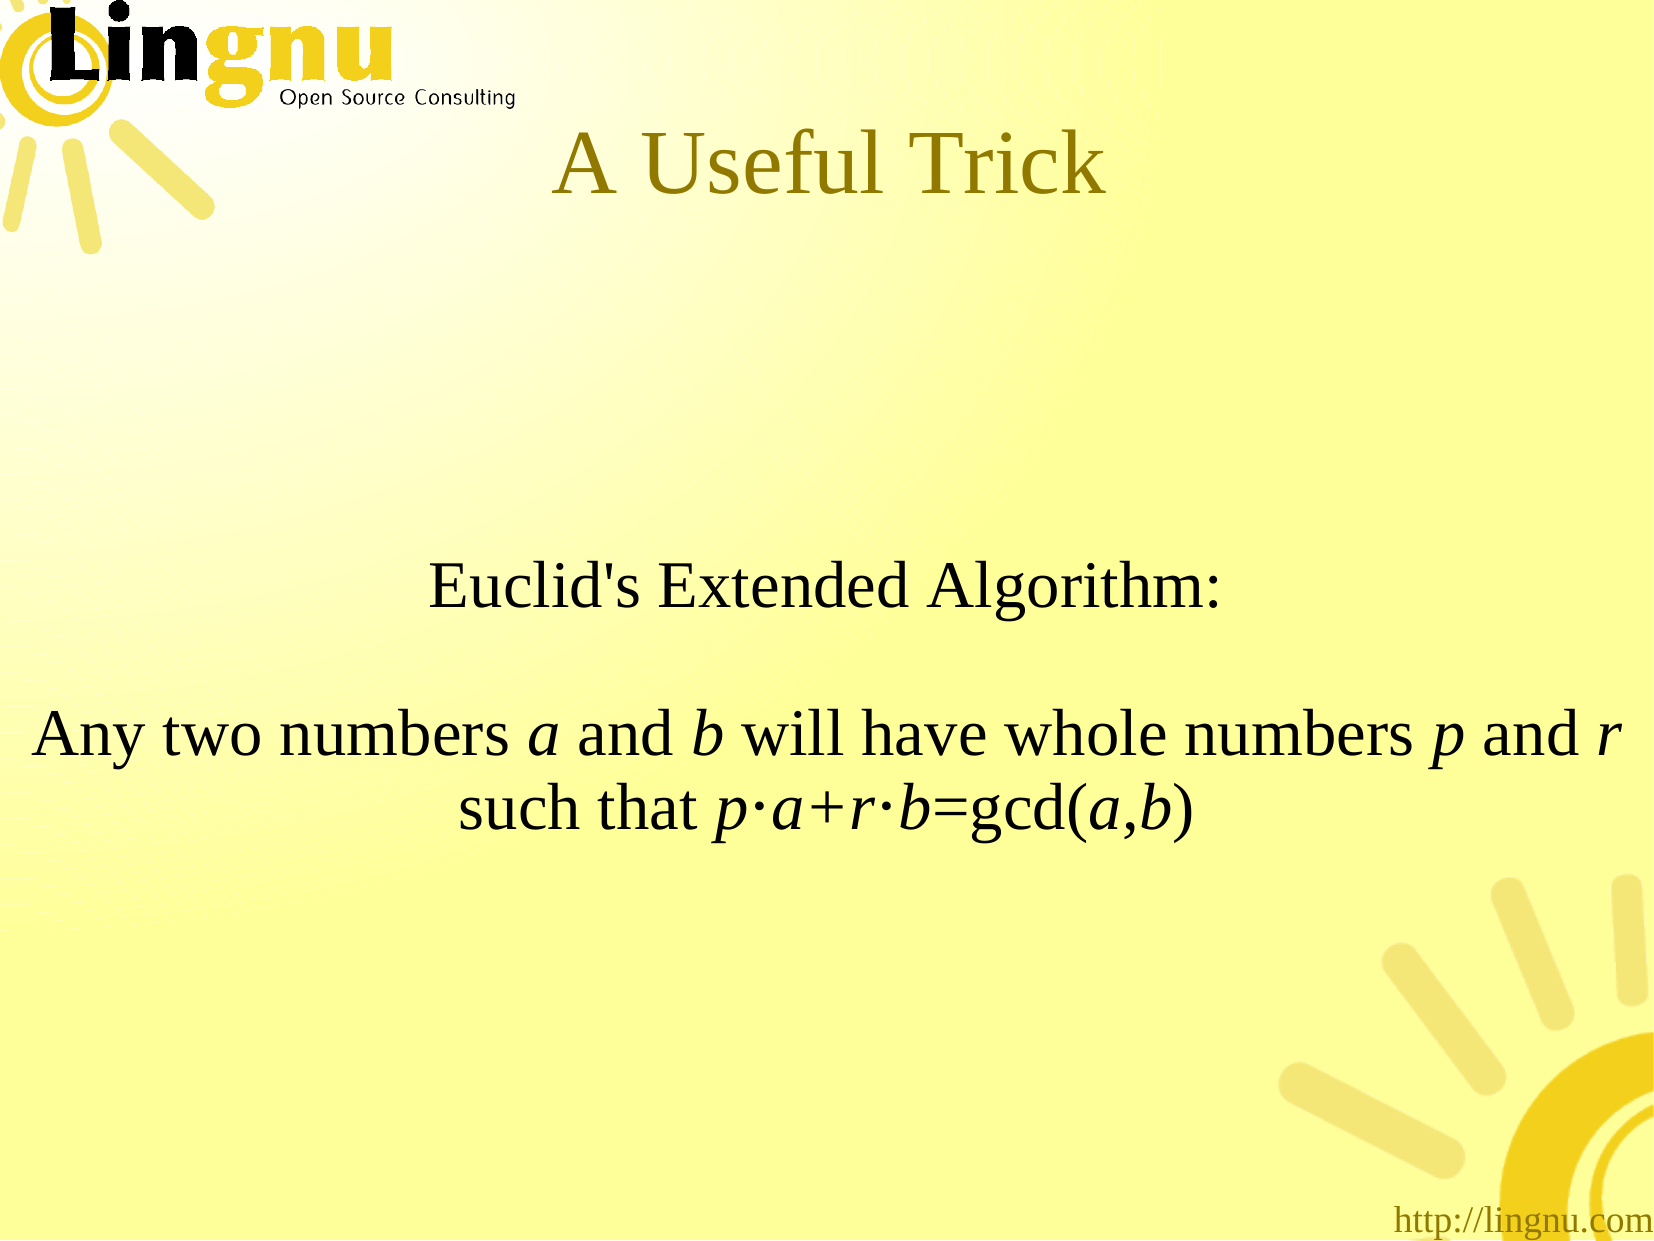

# A Useful Trick
Euclid's Extended Algorithm:
Any two numbers a and b will have whole numbers p and r such that p⋅a+r⋅b=gcd(a,b)